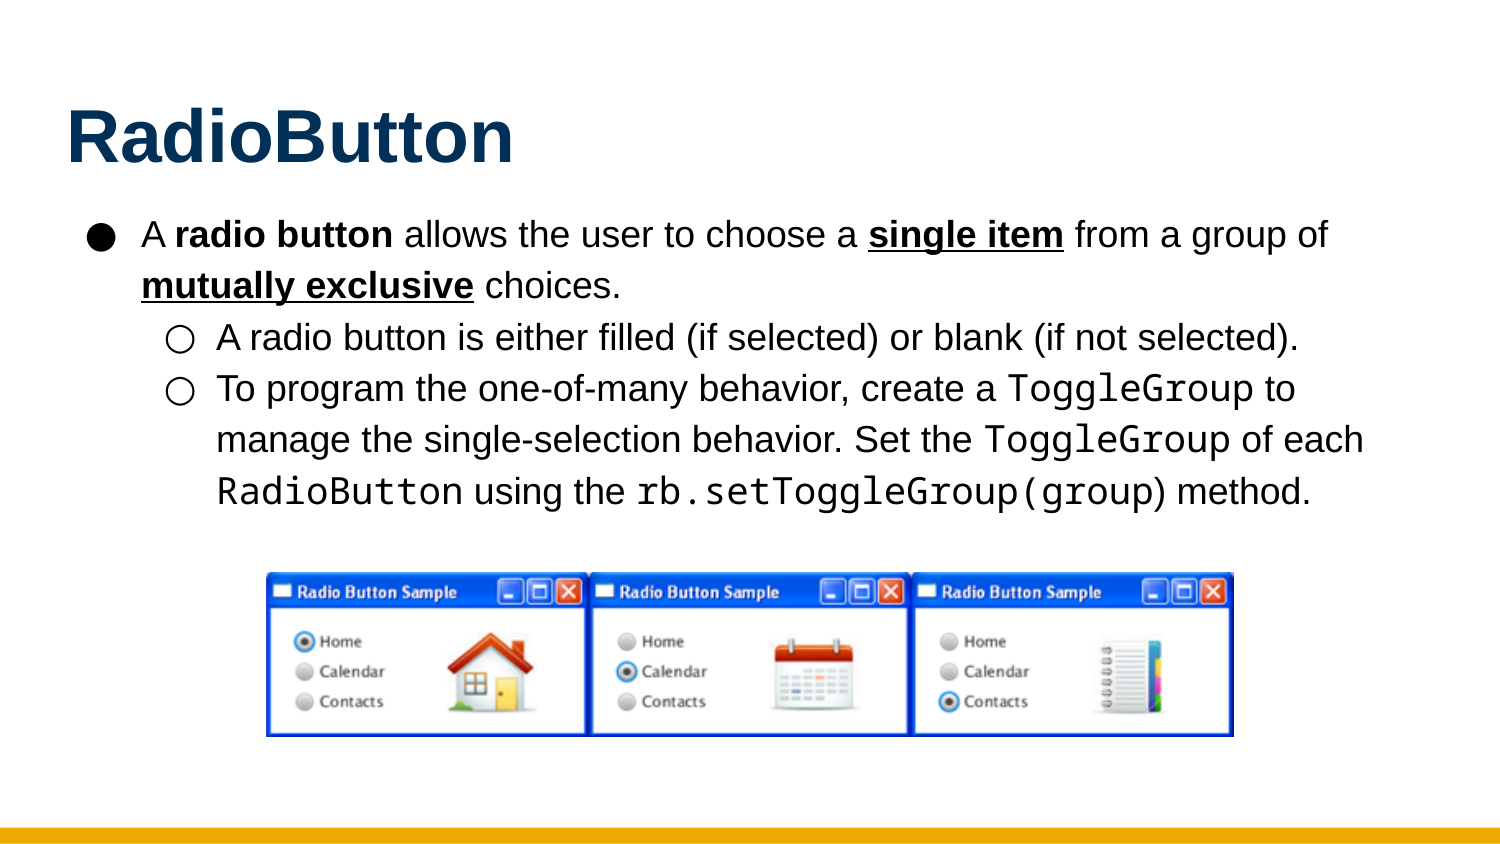

RadioButton
A radio button allows the user to choose a single item from a group of mutually exclusive choices.
A radio button is either filled (if selected) or blank (if not selected).
To program the one-of-many behavior, create a ToggleGroup to manage the single-selection behavior. Set the ToggleGroup of each RadioButton using the rb.setToggleGroup(group) method.